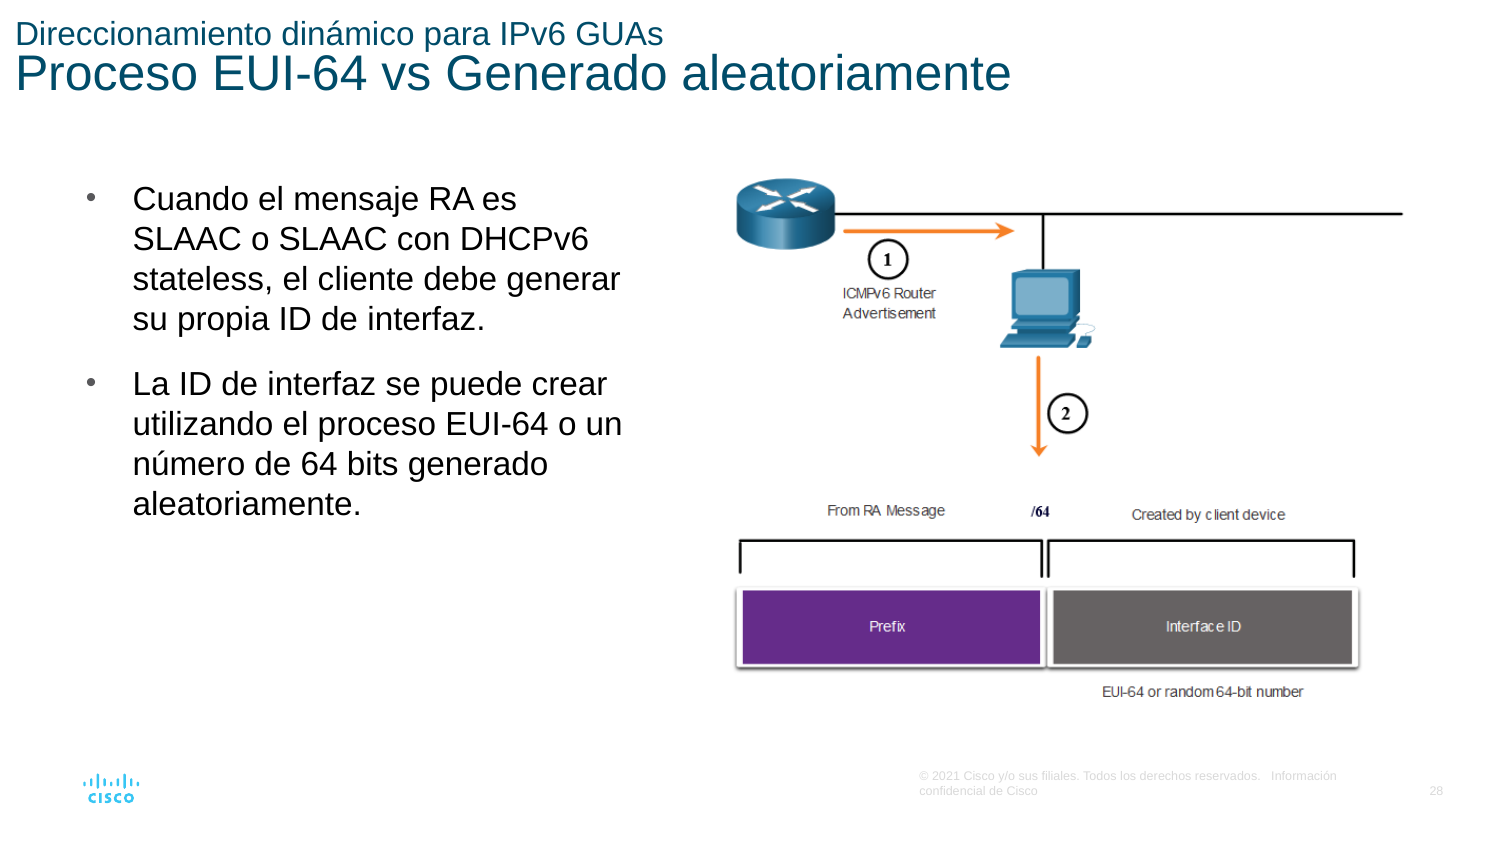

# Direccionamiento dinámico para IPv6 GUAs Proceso EUI-64 vs Generado aleatoriamente
Cuando el mensaje RA es SLAAC o SLAAC con DHCPv6 stateless, el cliente debe generar su propia ID de interfaz.
La ID de interfaz se puede crear utilizando el proceso EUI-64 o un número de 64 bits generado aleatoriamente.